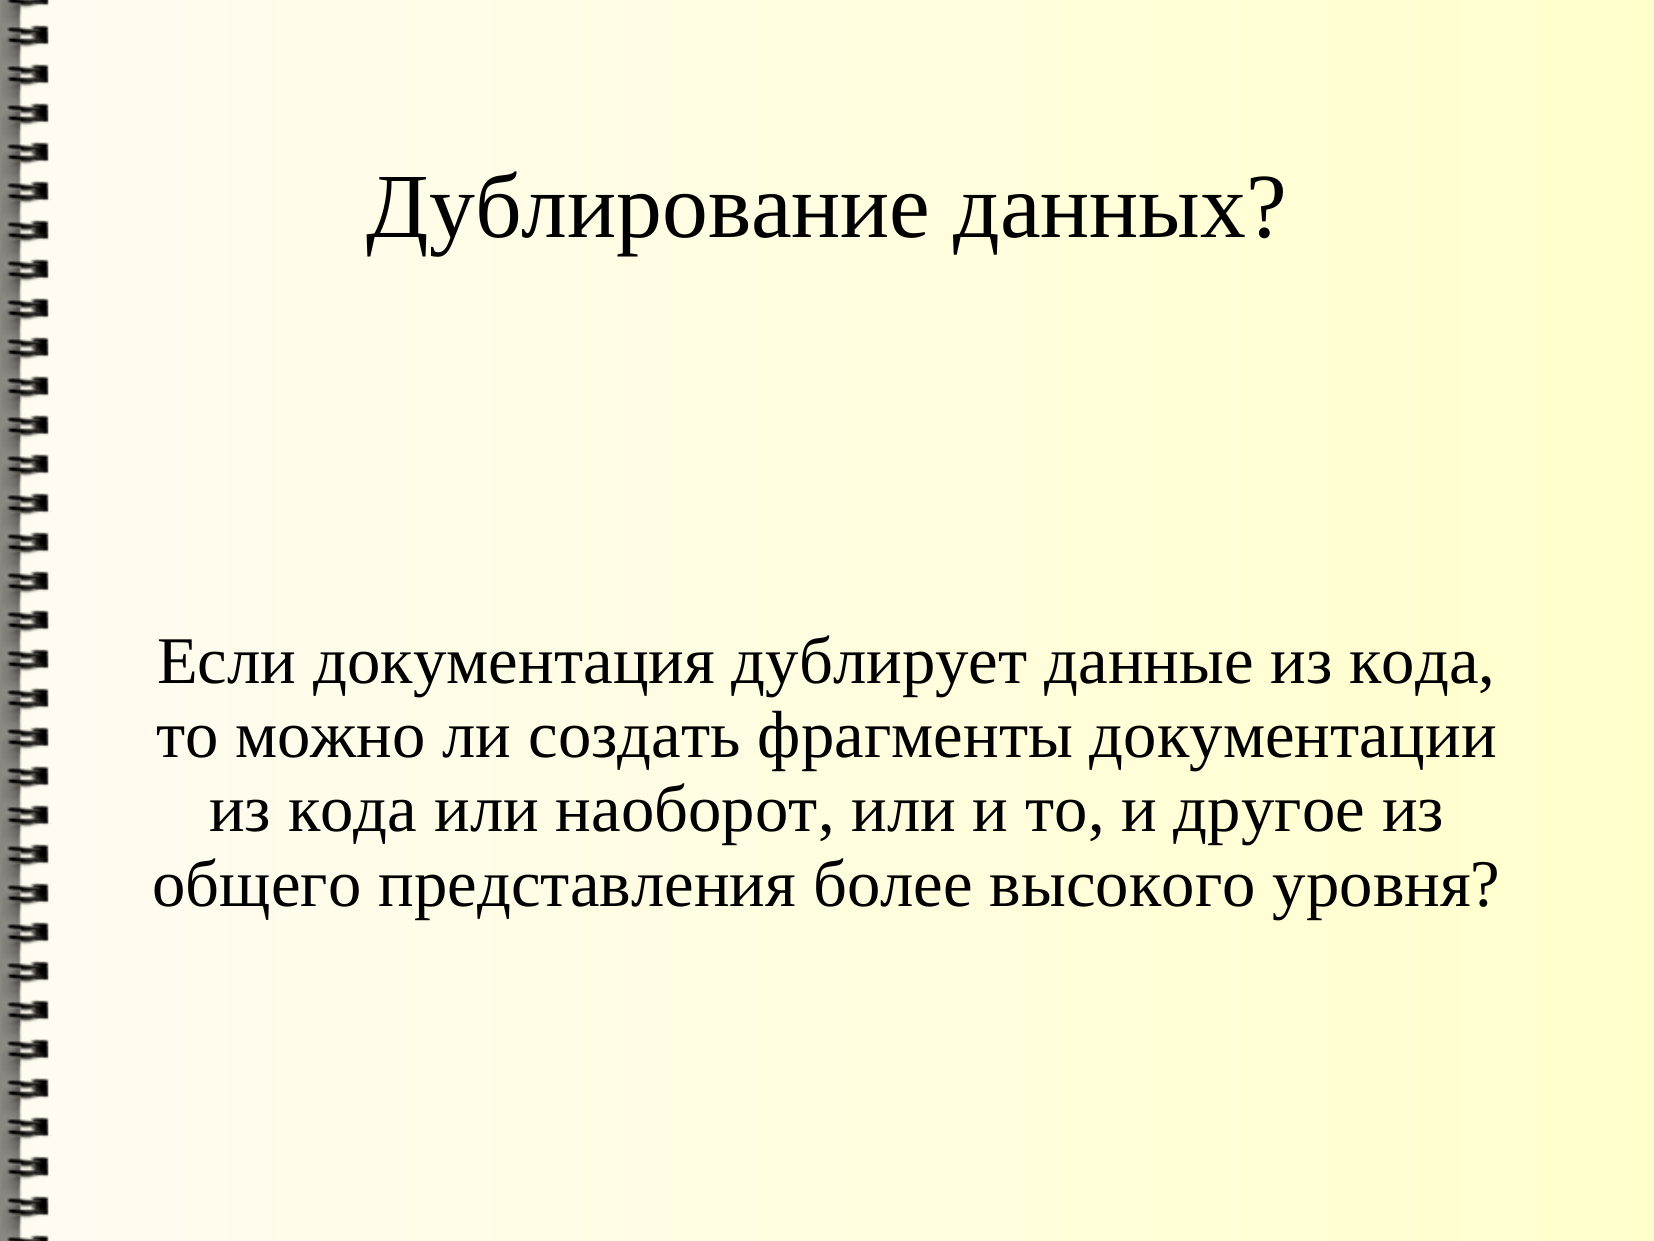

# Дублирование данных?
Если документация дублирует данные из кода, то можно ли создать фрагменты документации из кода или наоборот, или и то, и другое из общего представления более высокого уровня?